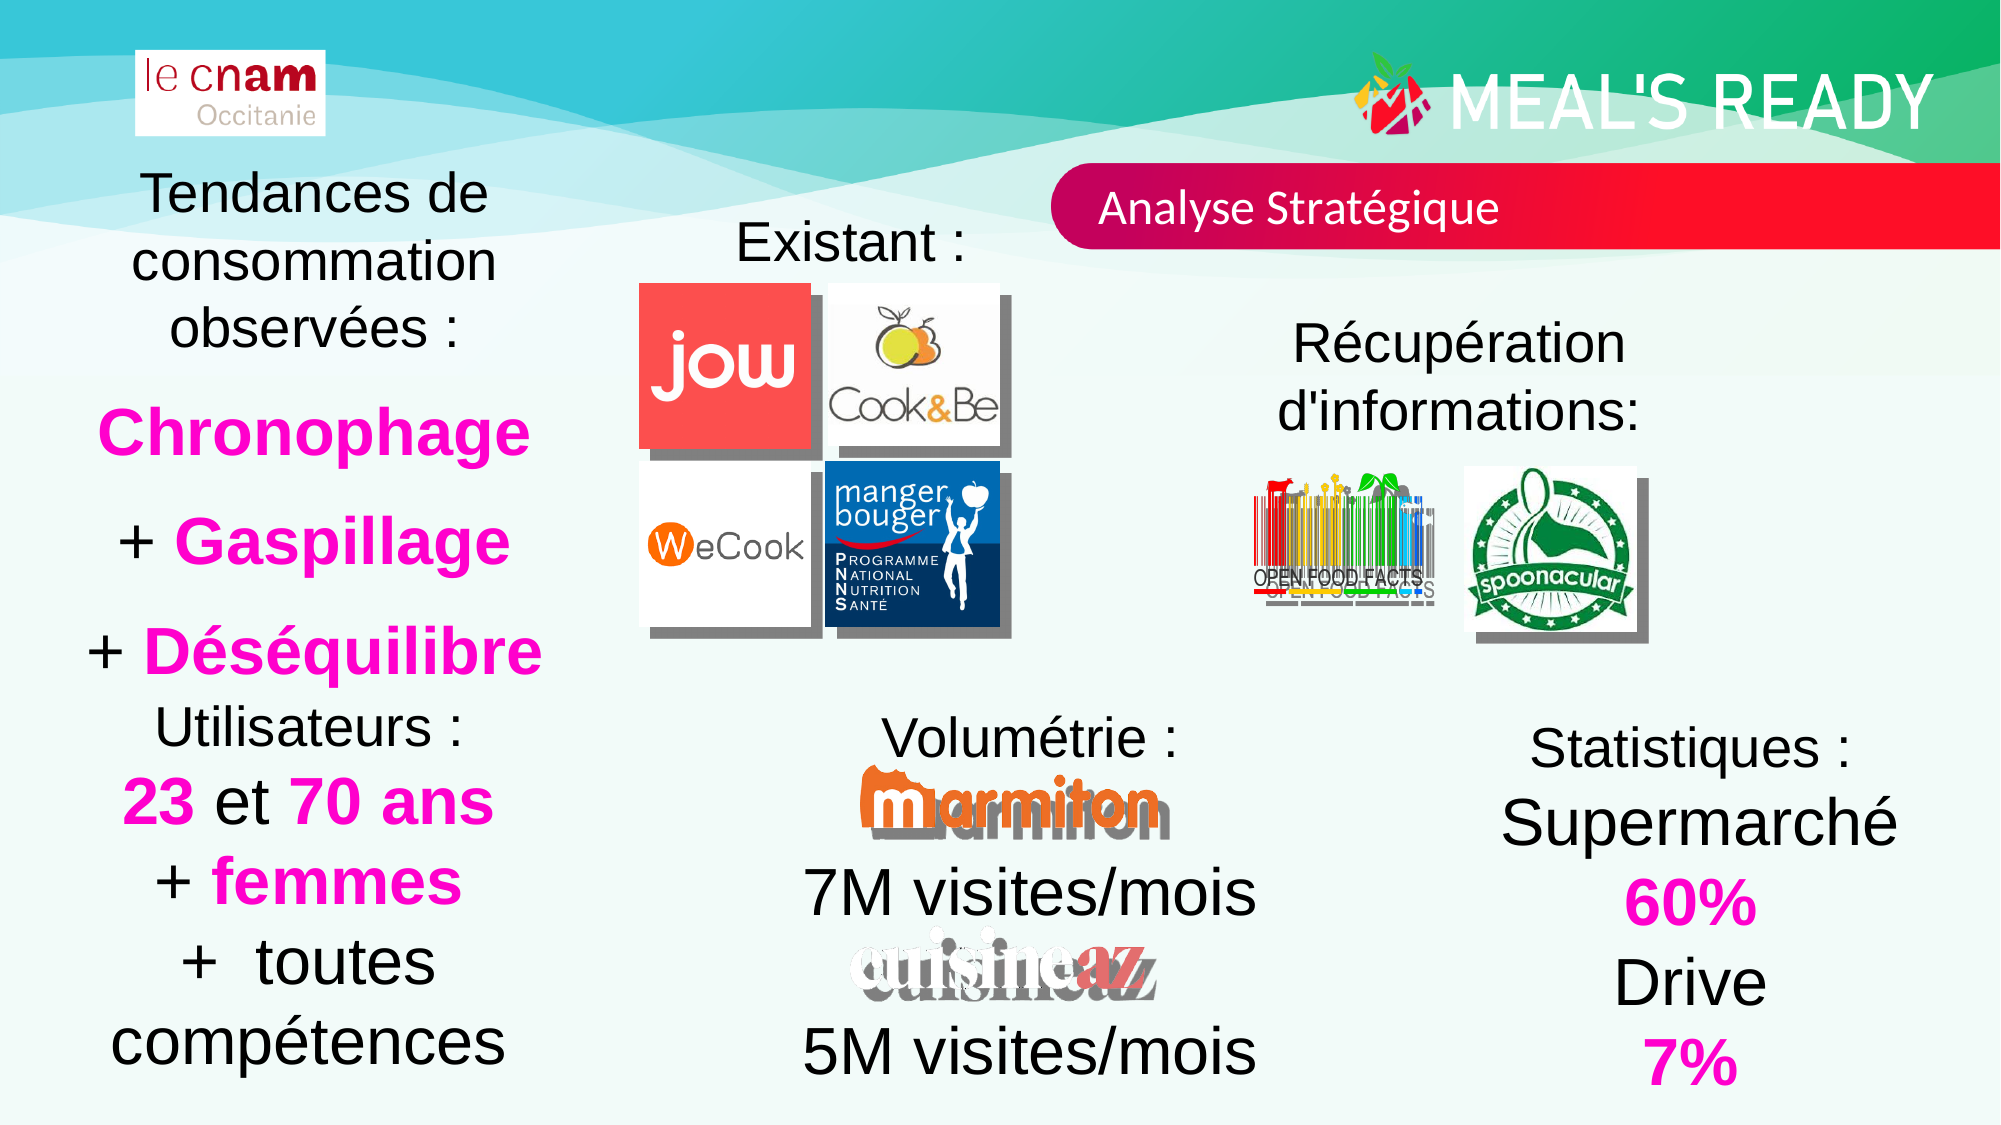

Tendances de consommation observées :
Chronophage
+ Gaspillage
+ Déséquilibre
Analyse Stratégique
Existant :
Récupération d'informations:
Utilisateurs :
23 et 70 ans
+ femmes
+ toutes compétences
Statistiques :
 Supermarché
60%
Drive
7%
Volumétrie :
7M visites/mois
5M visites/mois